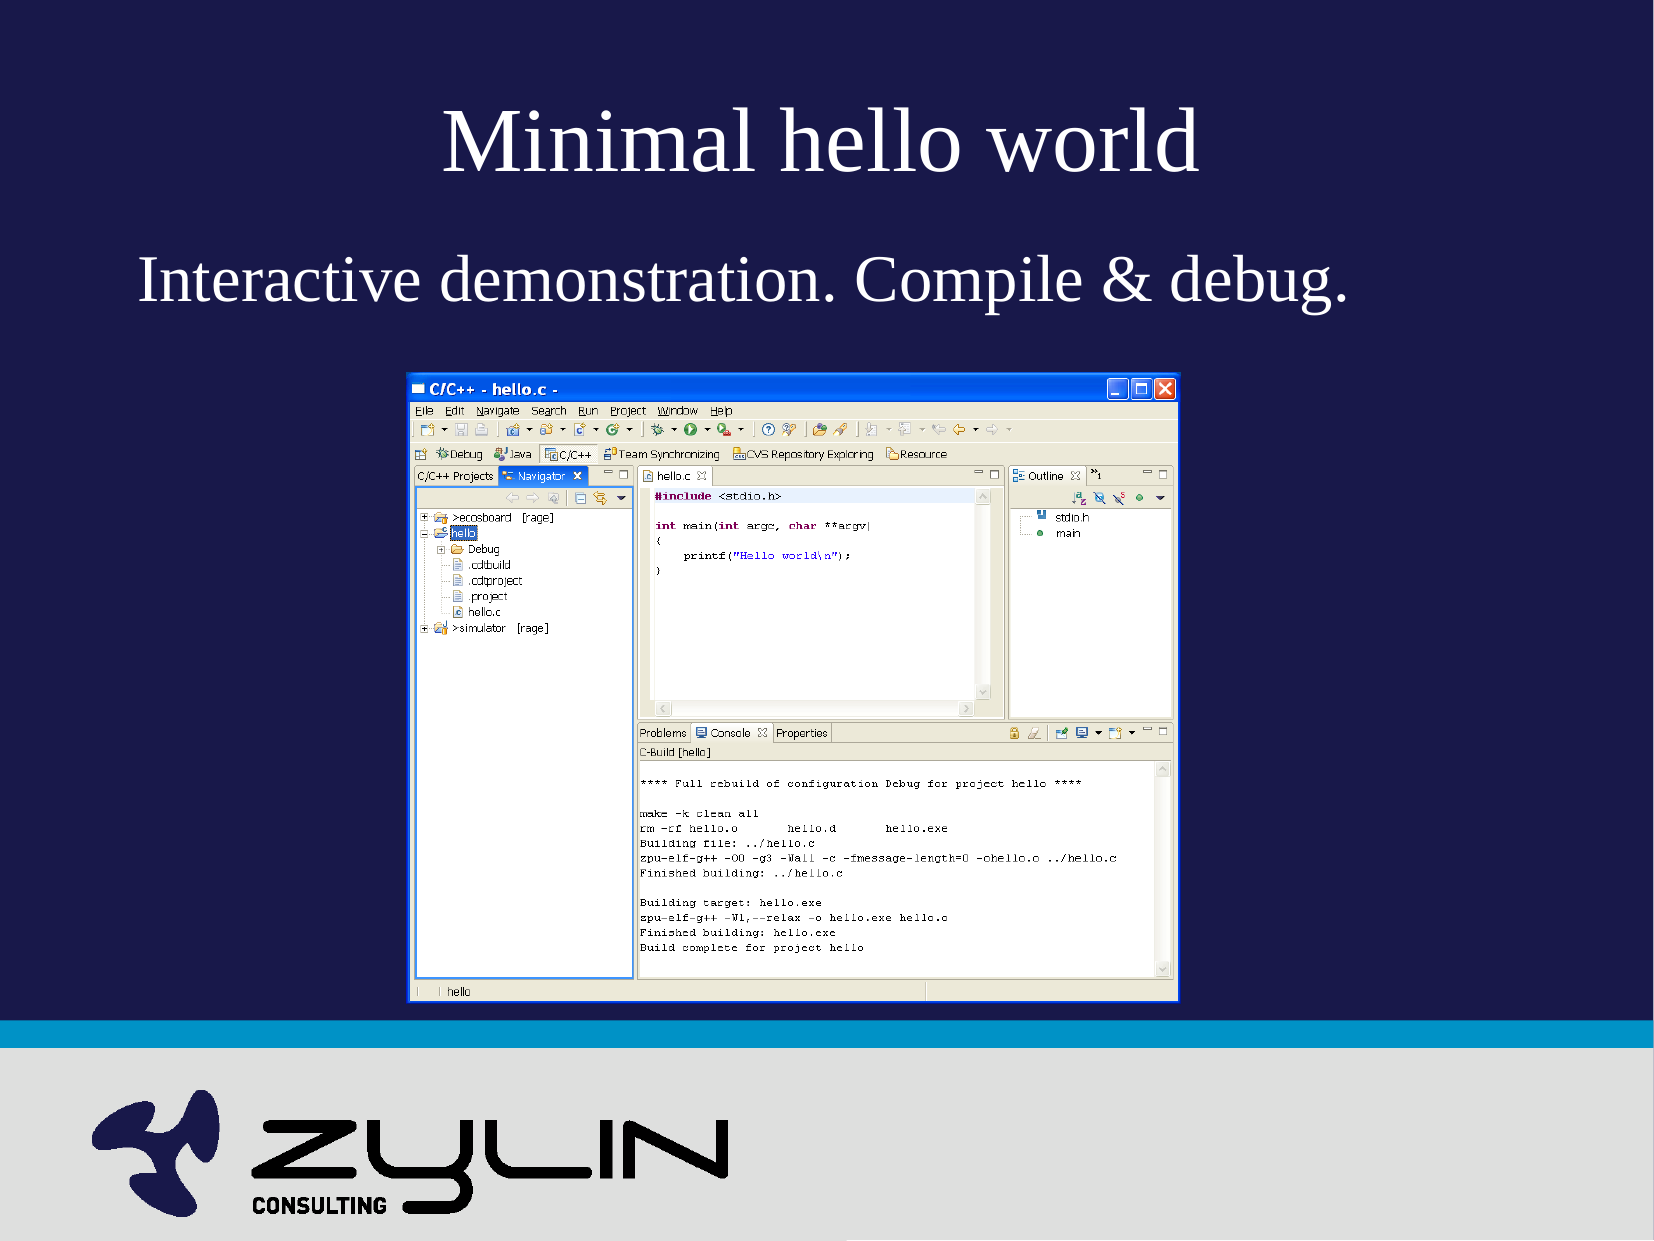

# Minimal hello world
Interactive demonstration. Compile & debug.